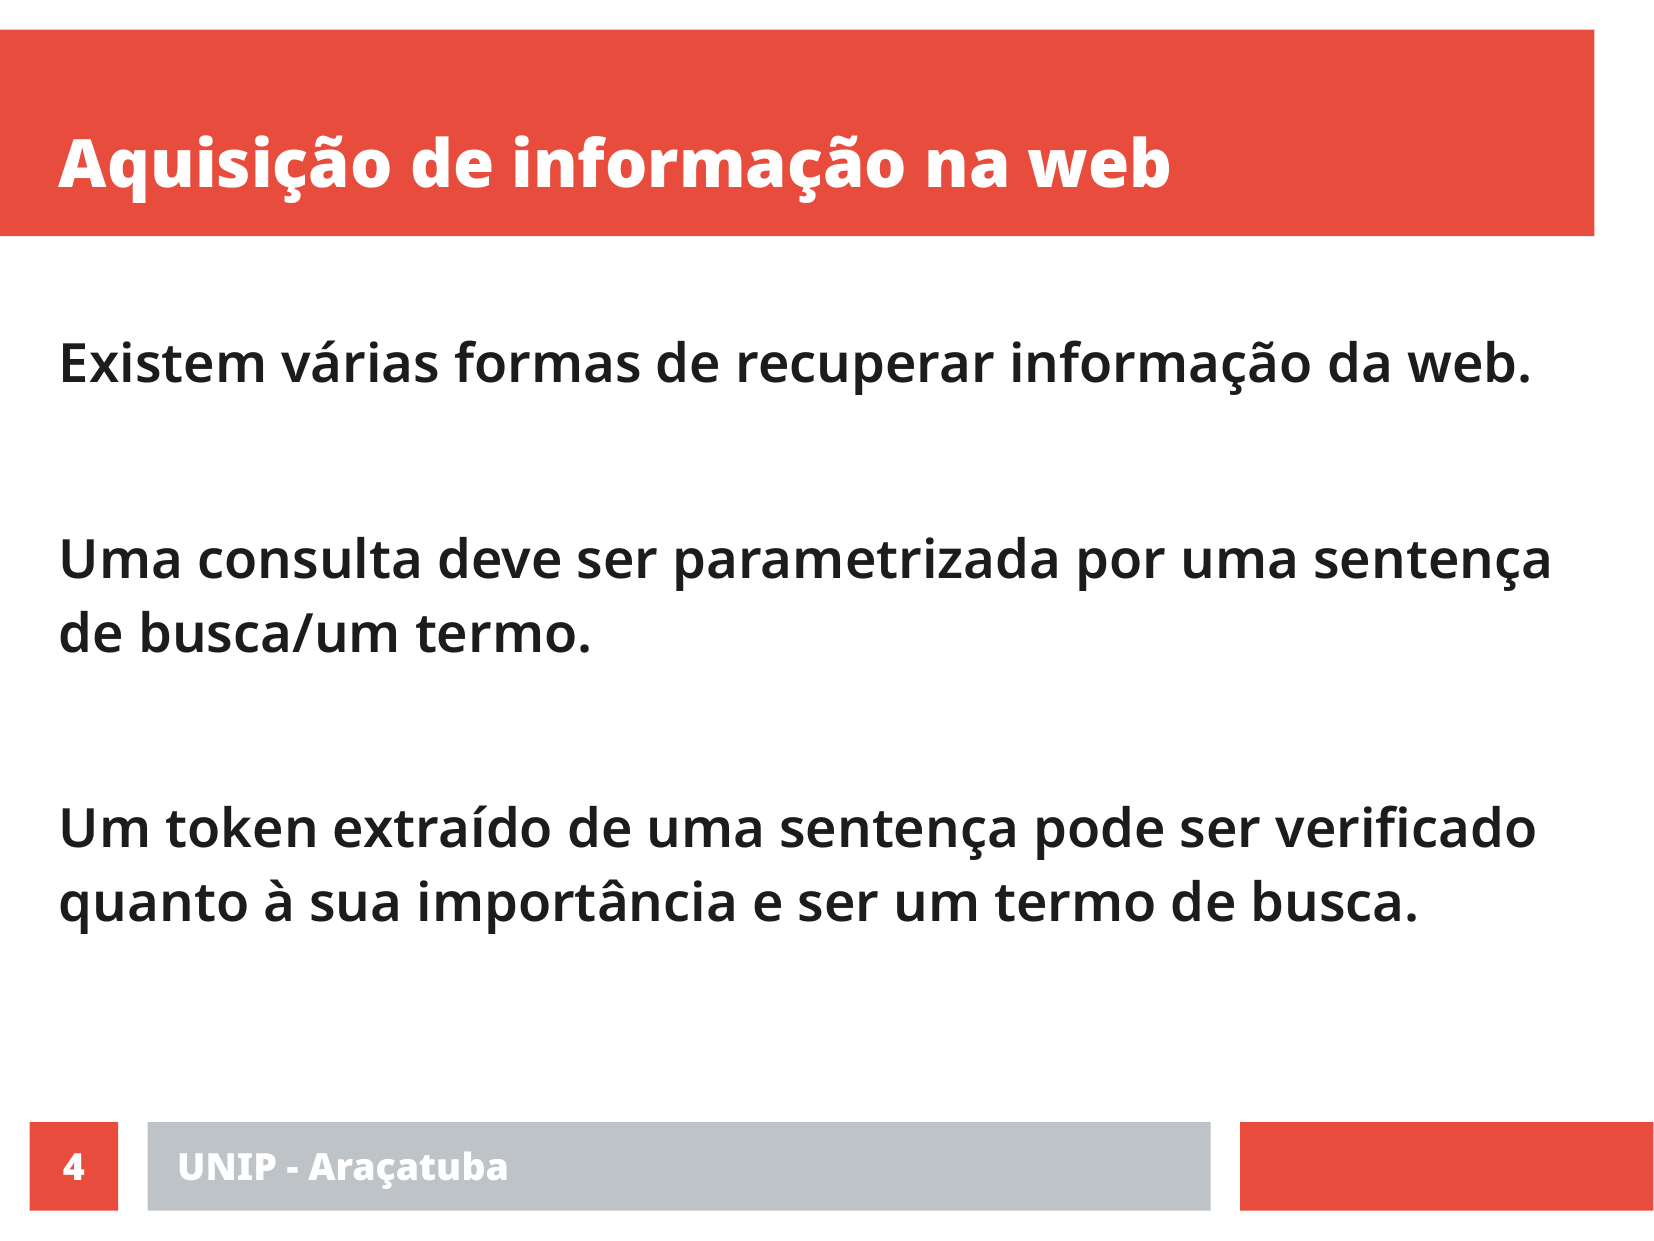

# Aquisição de informação na web
Existem várias formas de recuperar informação da web.
Uma consulta deve ser parametrizada por uma sentença de busca/um termo.
Um token extraído de uma sentença pode ser verificado quanto à sua importância e ser um termo de busca.
4
UNIP - Araçatuba